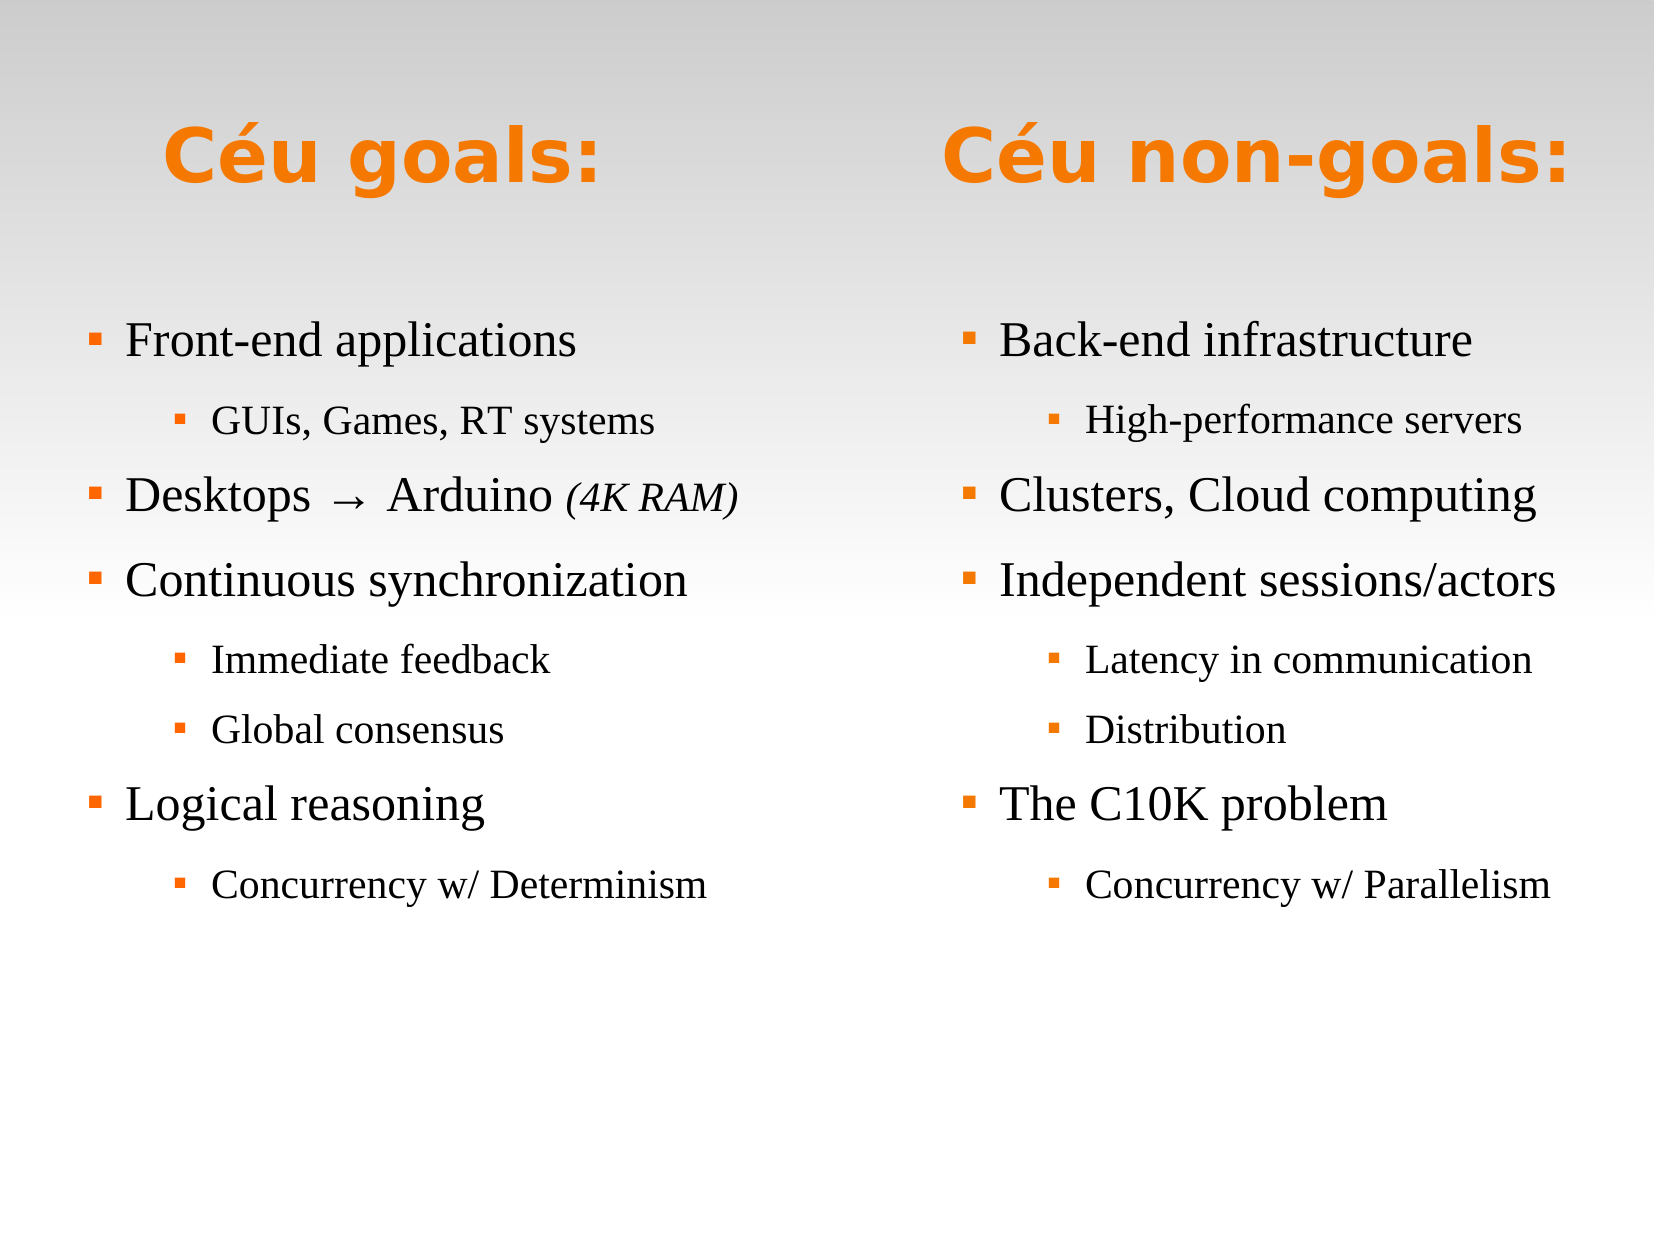

# Céu non-goals:
Céu goals:
Back-end infrastructure
High-performance servers
Clusters, Cloud computing
Independent sessions/actors
Latency in communication
Distribution
The C10K problem
Concurrency w/ Parallelism
Front-end applications
GUIs, Games, RT systems
Desktops → Arduino (4K RAM)
Continuous synchronization
Immediate feedback
Global consensus
Logical reasoning
Concurrency w/ Determinism